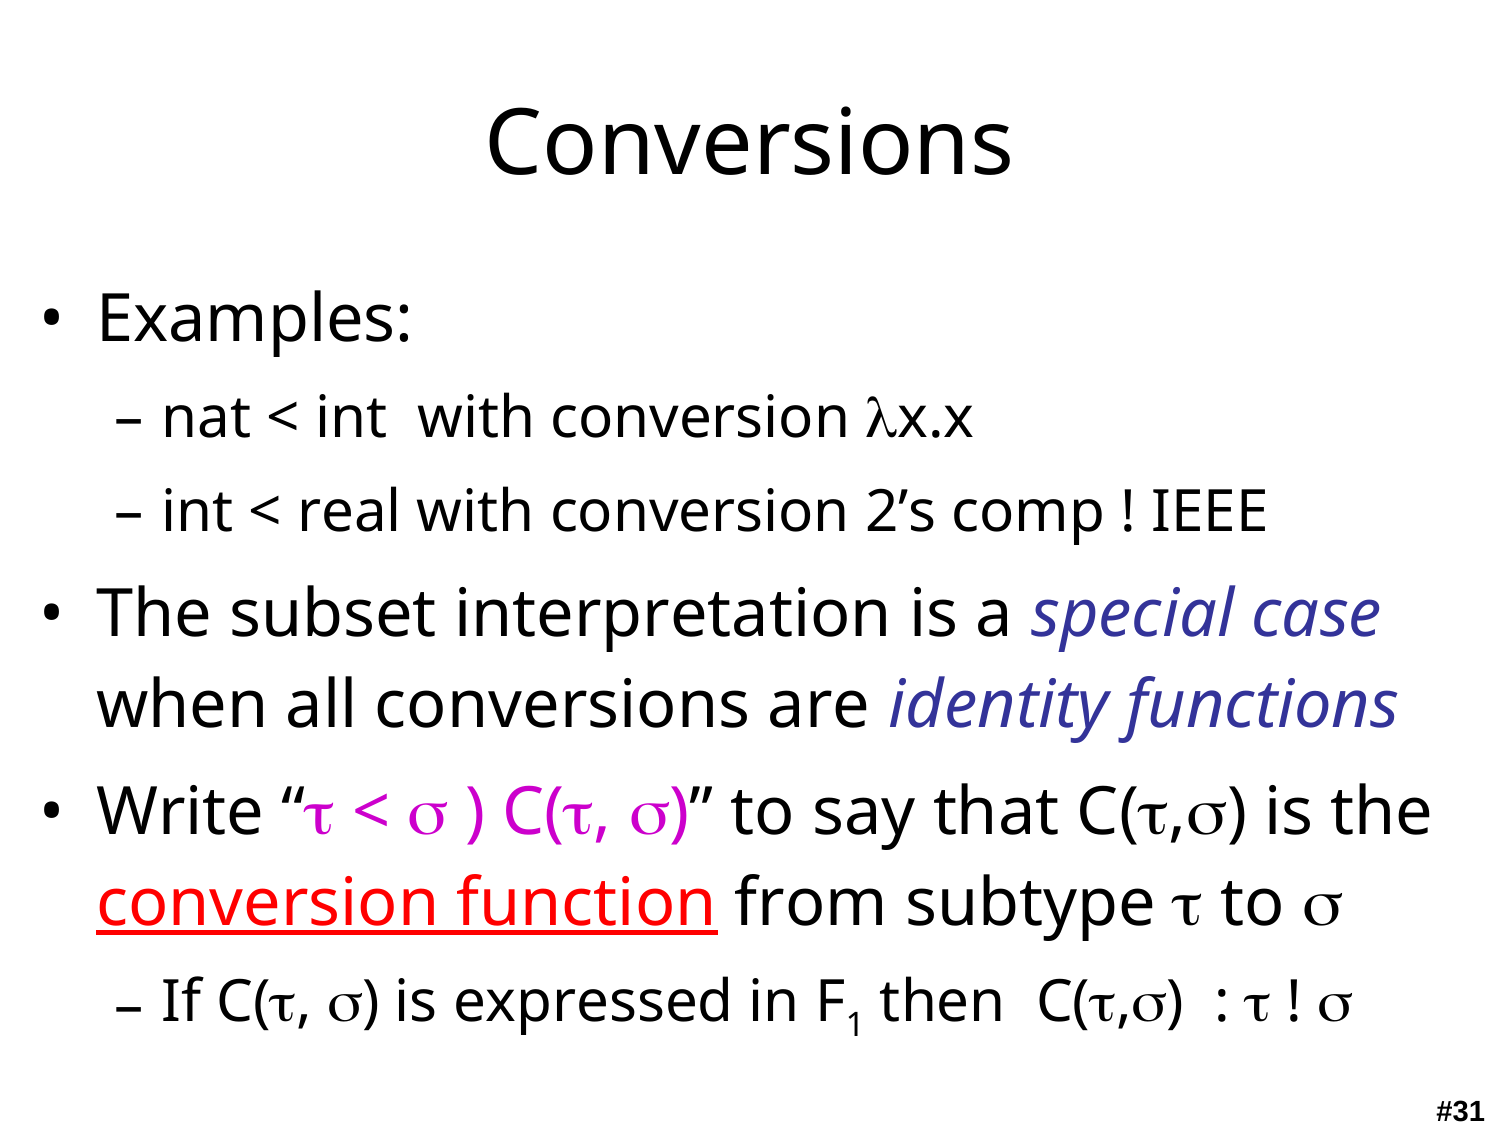

# Conversions
Examples:
nat < int with conversion x.x
int < real with conversion 2’s comp ! IEEE
The subset interpretation is a special case when all conversions are identity functions
Write “ <  ) C(, )” to say that C(,) is the conversion function from subtype  to 
If C(, ) is expressed in F1 then C(,) :  ! 
31